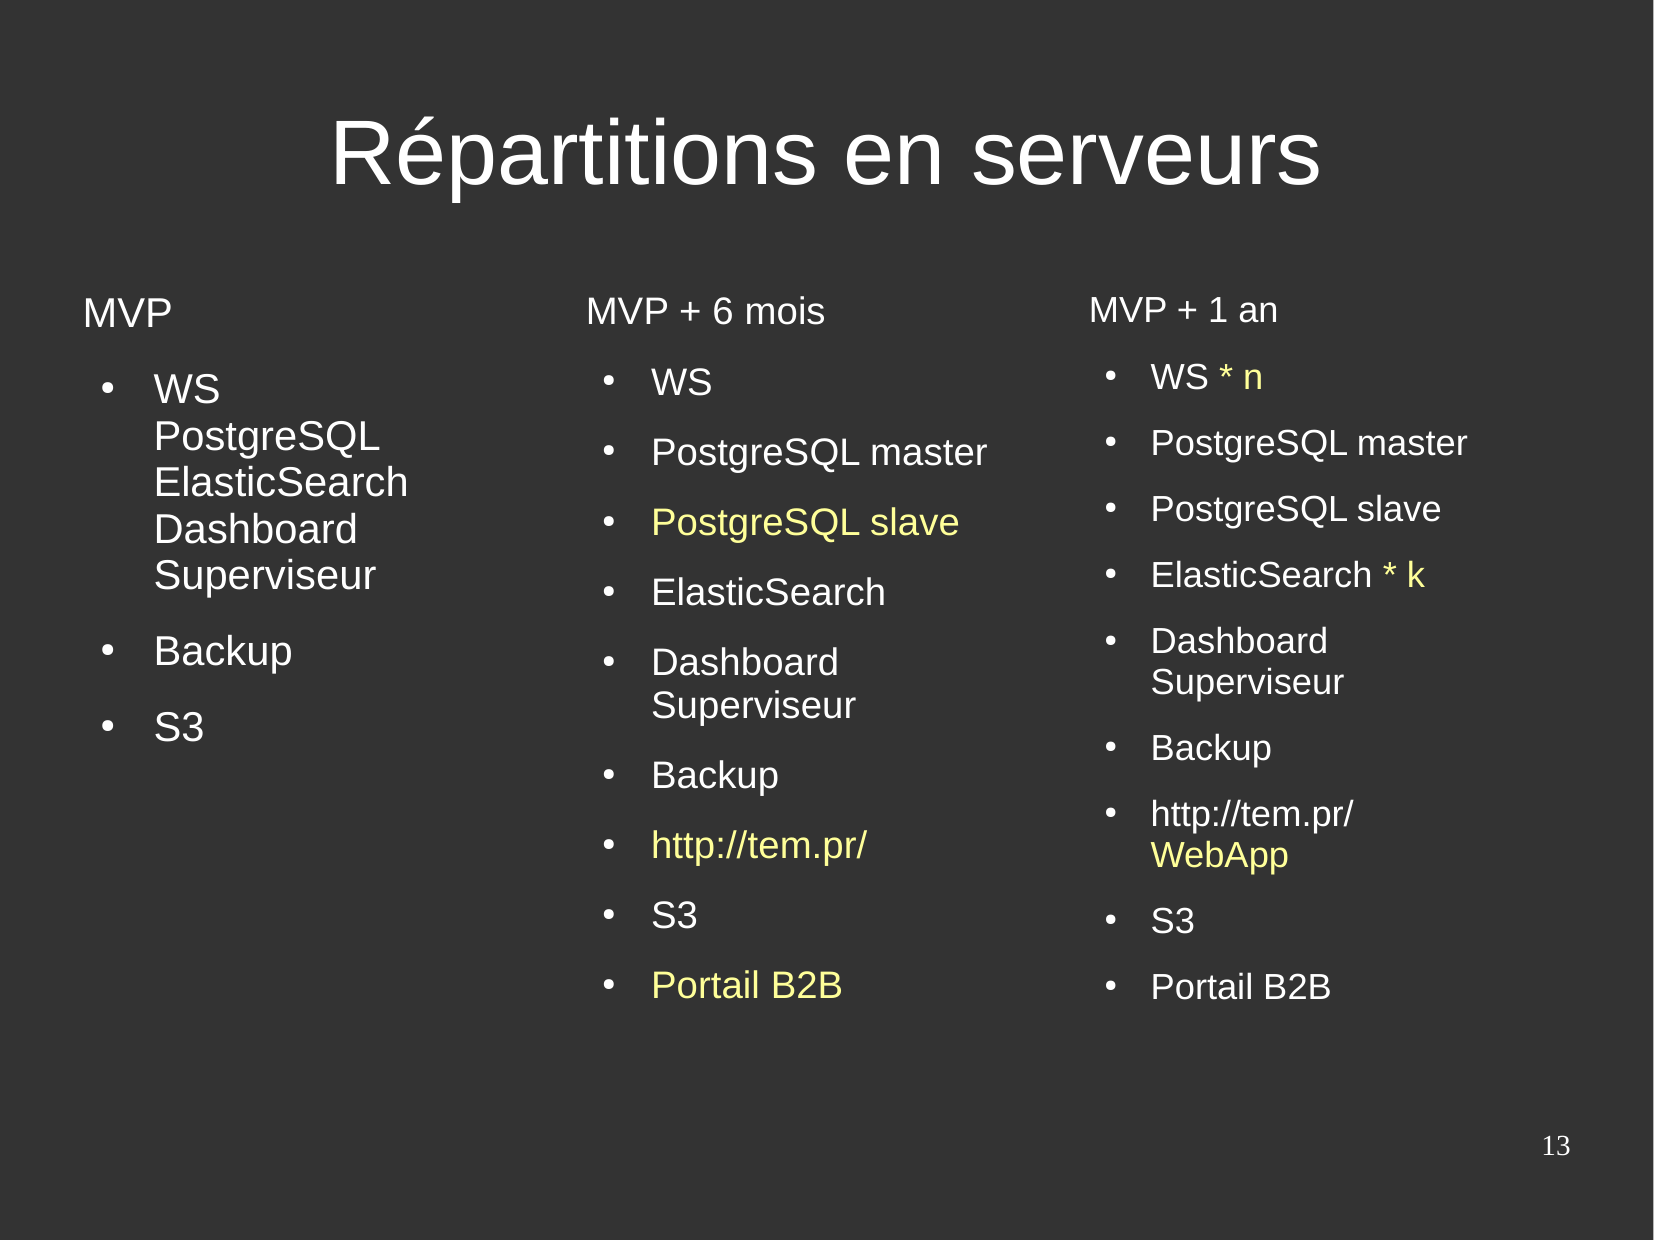

# Répartitions en serveurs
MVP
WS
PostgreSQL
ElasticSearch
Dashboard
Superviseur
Backup
S3
MVP + 6 mois
WS
PostgreSQL master
PostgreSQL slave
ElasticSearch
Dashboard
Superviseur
Backup
http://tem.pr/
S3
Portail B2B
MVP + 1 an
WS * n
PostgreSQL master
PostgreSQL slave
ElasticSearch * k
Dashboard
Superviseur
Backup
http://tem.pr/
WebApp
S3
Portail B2B
13